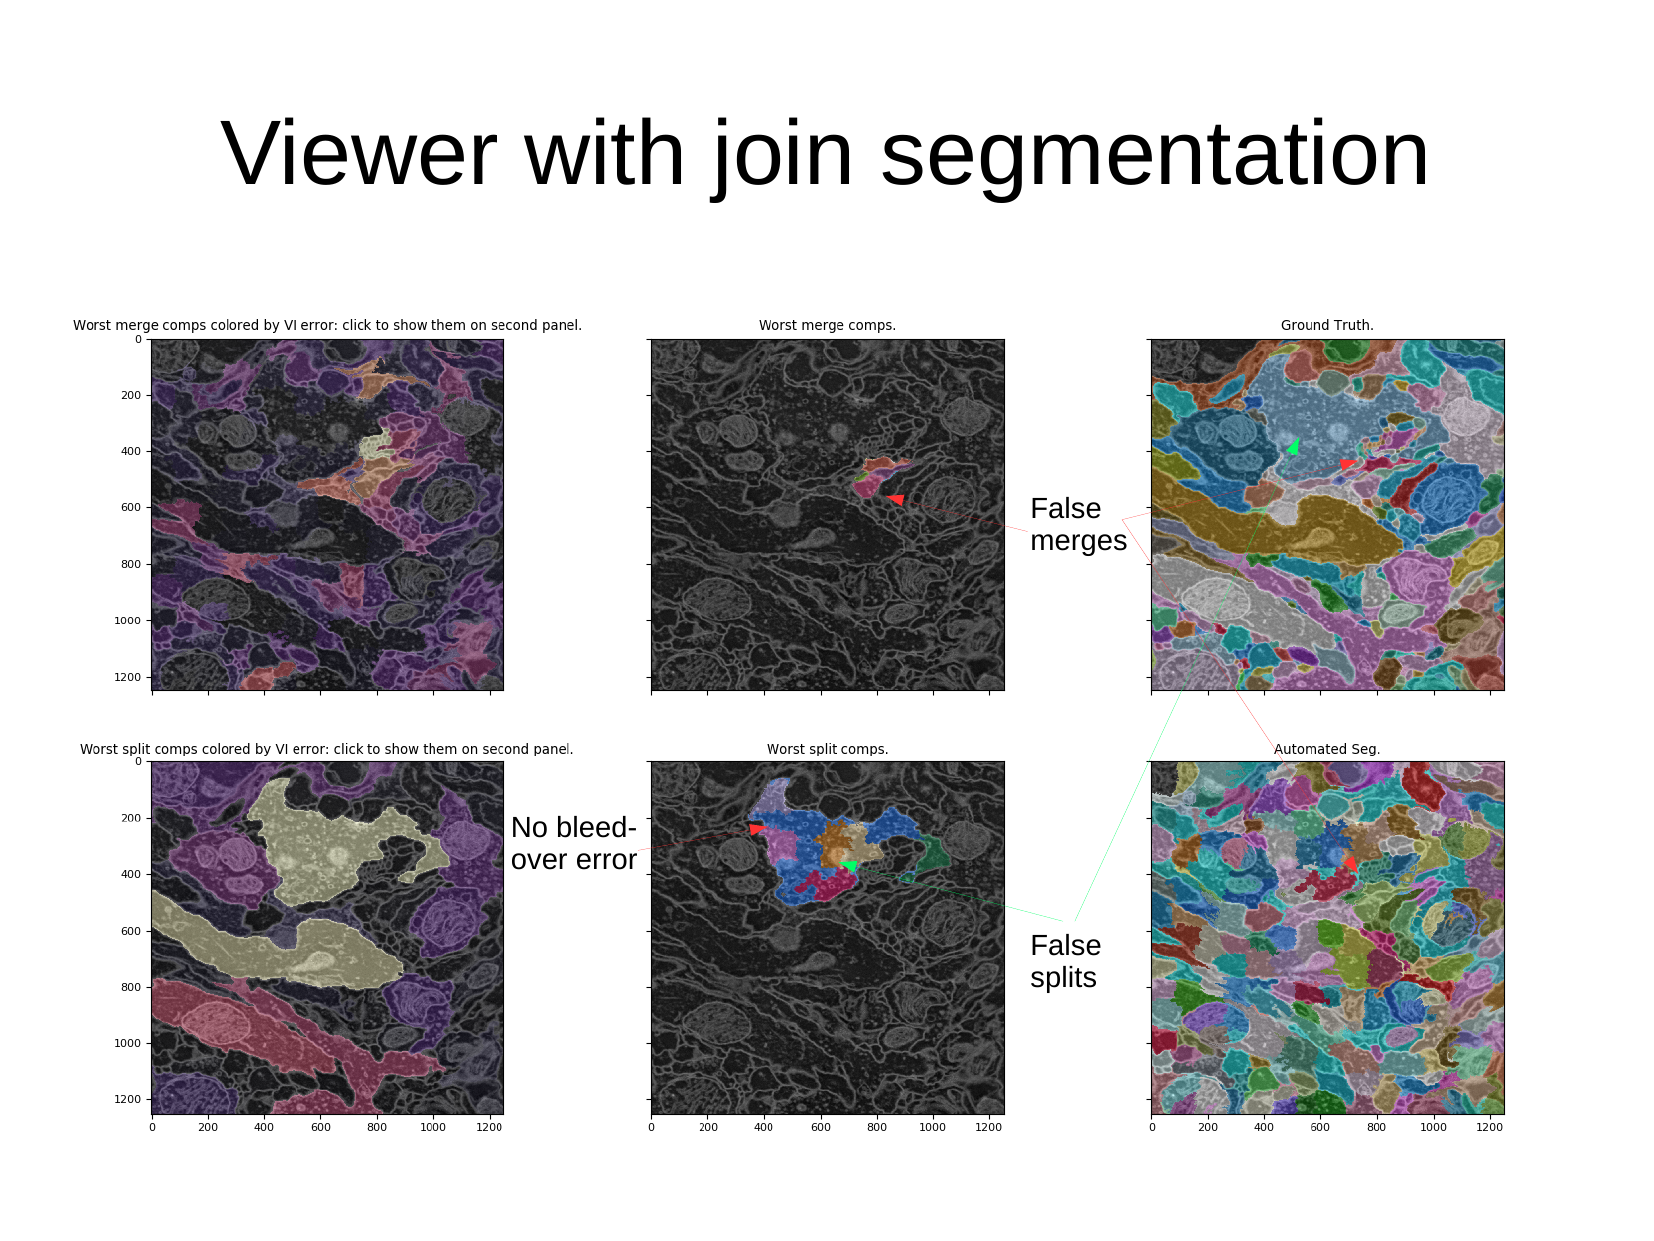

# Viewer with join segmentation
False merges
No bleed-over error
False splits